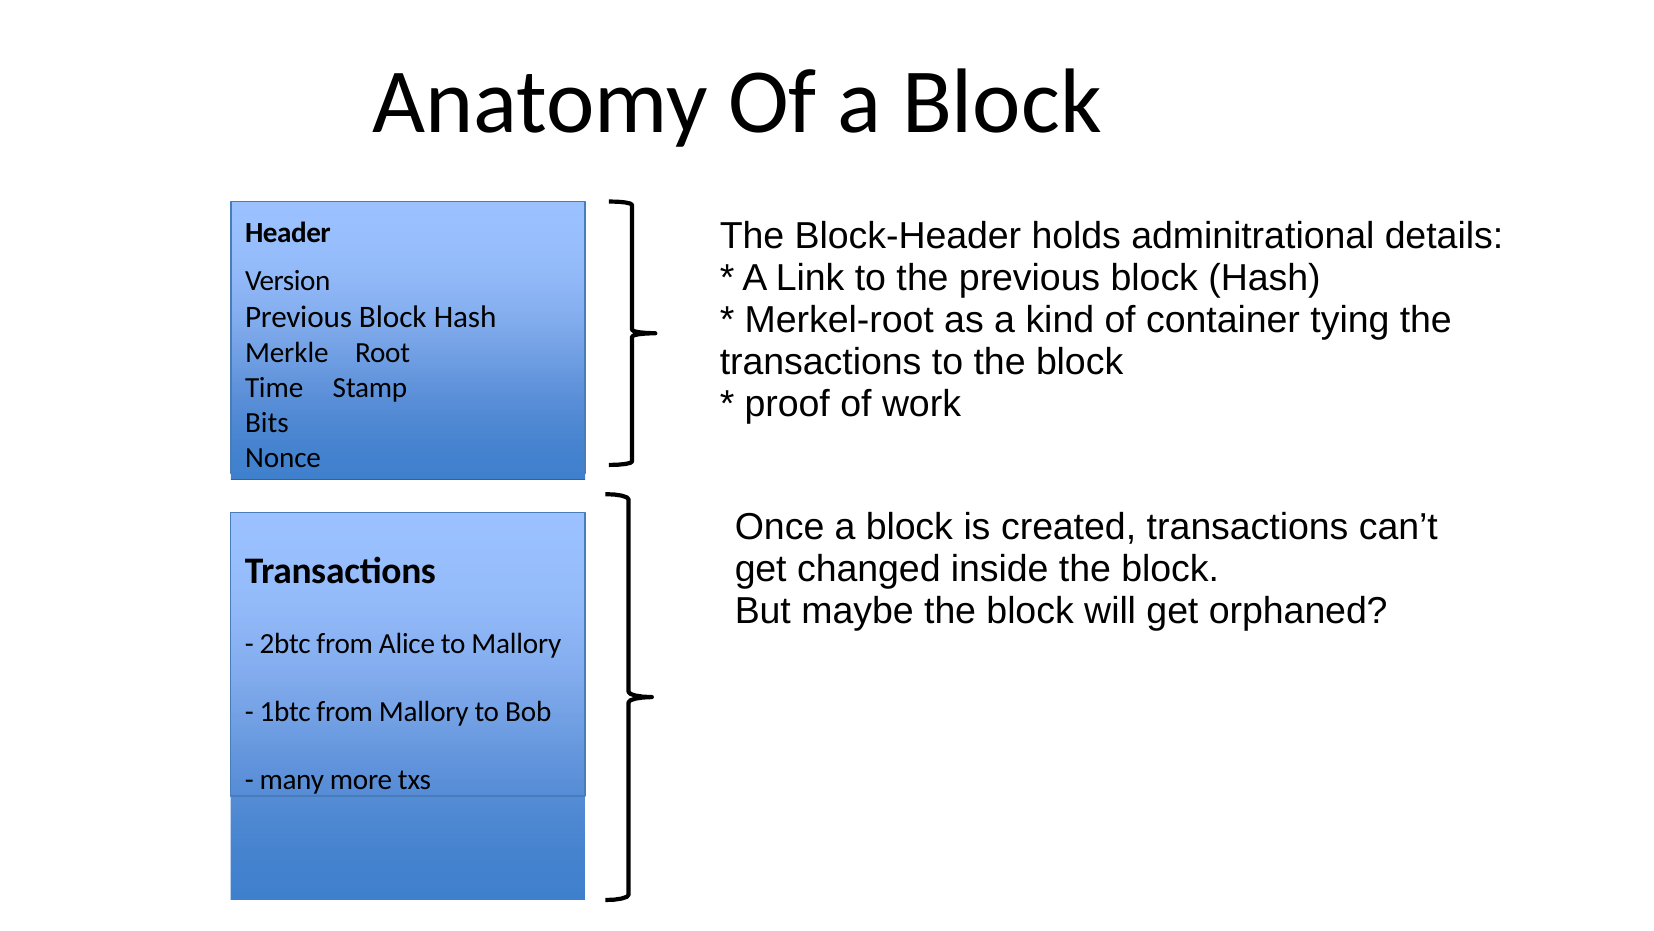

# Anatomy Of a Block
Header
Version
Previous Block Hash
Merkle Root Time Stamp Bits
Nonce
The Block-Header holds adminitrational details:
* A Link to the previous block (Hash)
* Merkel-root as a kind of container tying the transactions to the block
* proof of work
Once a block is created, transactions can’t get changed inside the block.
But maybe the block will get orphaned?
Transactions
- 2btc from Alice to Mallory
- 1btc from Mallory to Bob
- many more txs